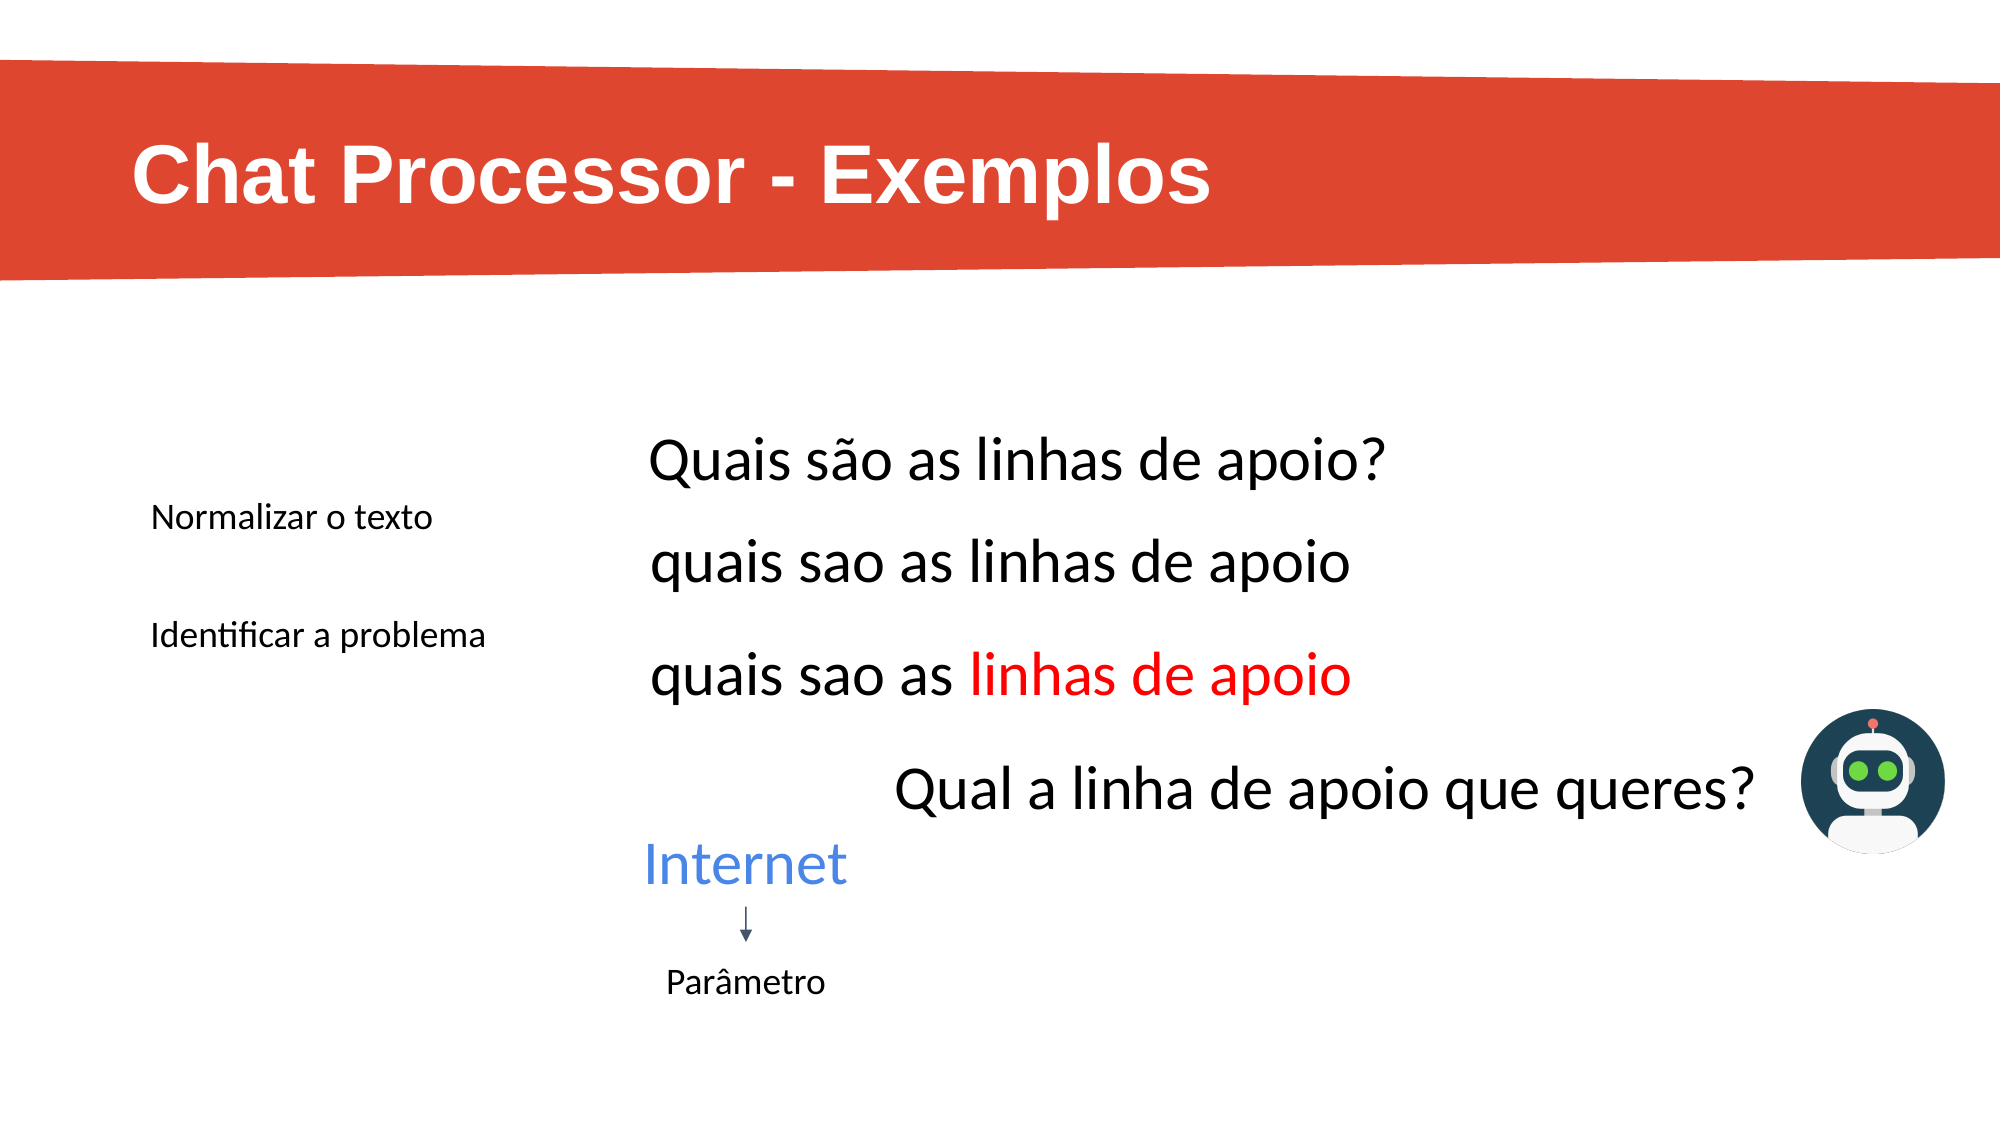

Chat Processor - Exemplos
Quais são as linhas de apoio?
Normalizar o texto
quais sao as linhas de apoio
Identificar a problema
quais sao as linhas de apoio
Qual a linha de apoio que queres?
Internet
Parâmetro